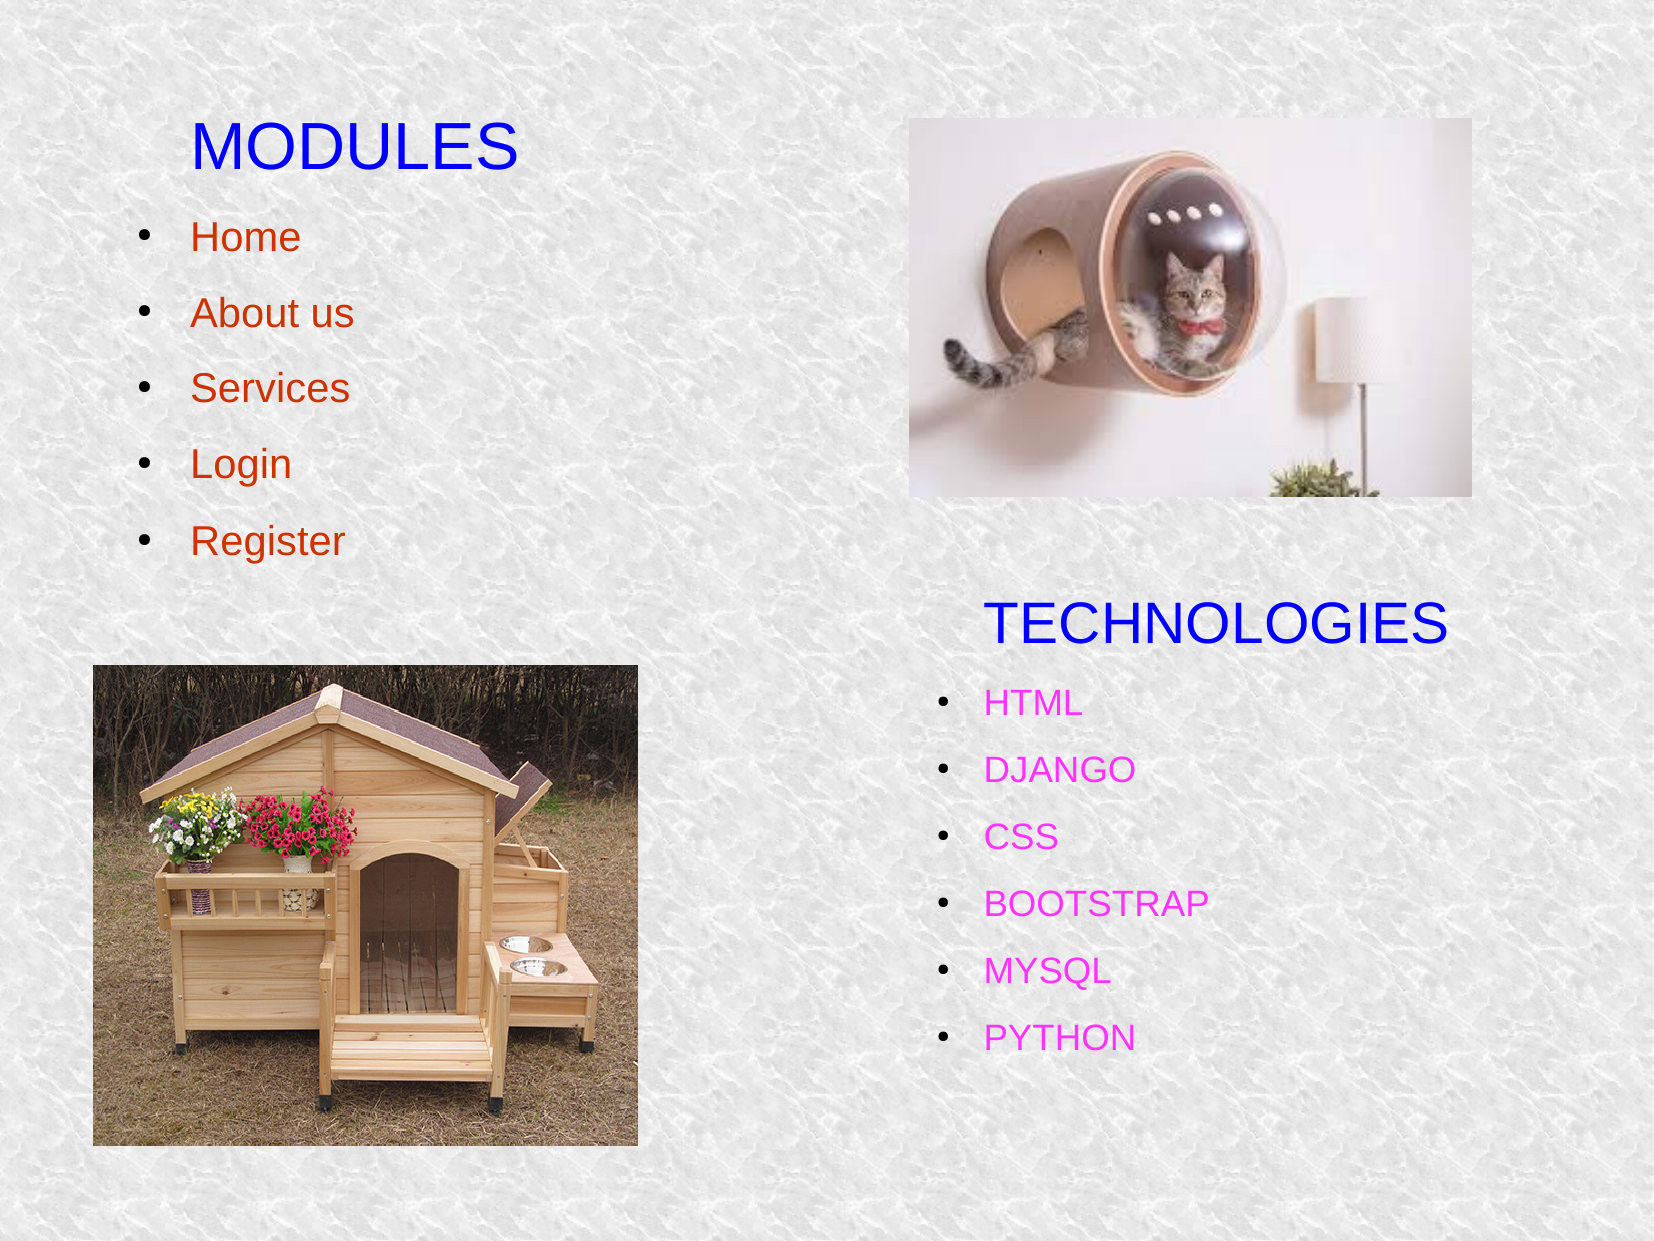

# MODULES
Home
About us
Services
Login
Register
TECHNOLOGIES
HTML
DJANGO
CSS
BOOTSTRAP
MYSQL
PYTHON